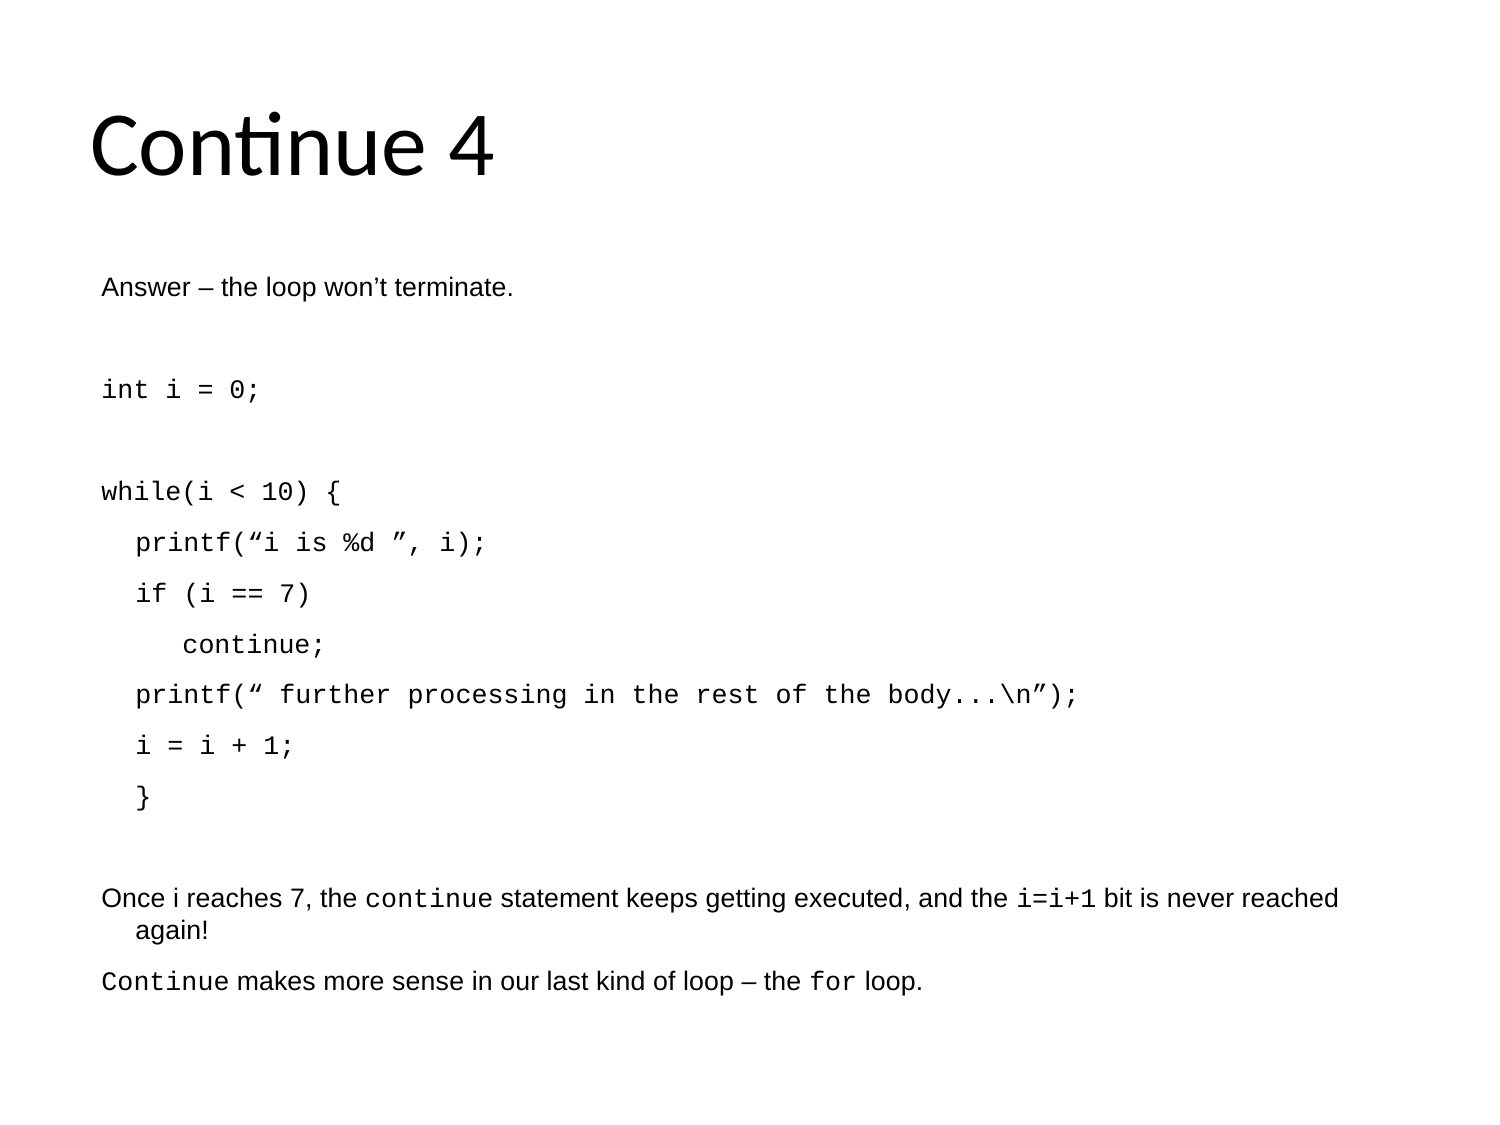

# Continue 4
Answer – the loop won’t terminate.
int i = 0;
while(i < 10) {
	printf(“i is %d ”, i);
	if (i == 7)
		continue;
	printf(“ further processing in the rest of the body...\n”);
	i = i + 1;
	}
Once i reaches 7, the continue statement keeps getting executed, and the i=i+1 bit is never reached again!
Continue makes more sense in our last kind of loop – the for loop.